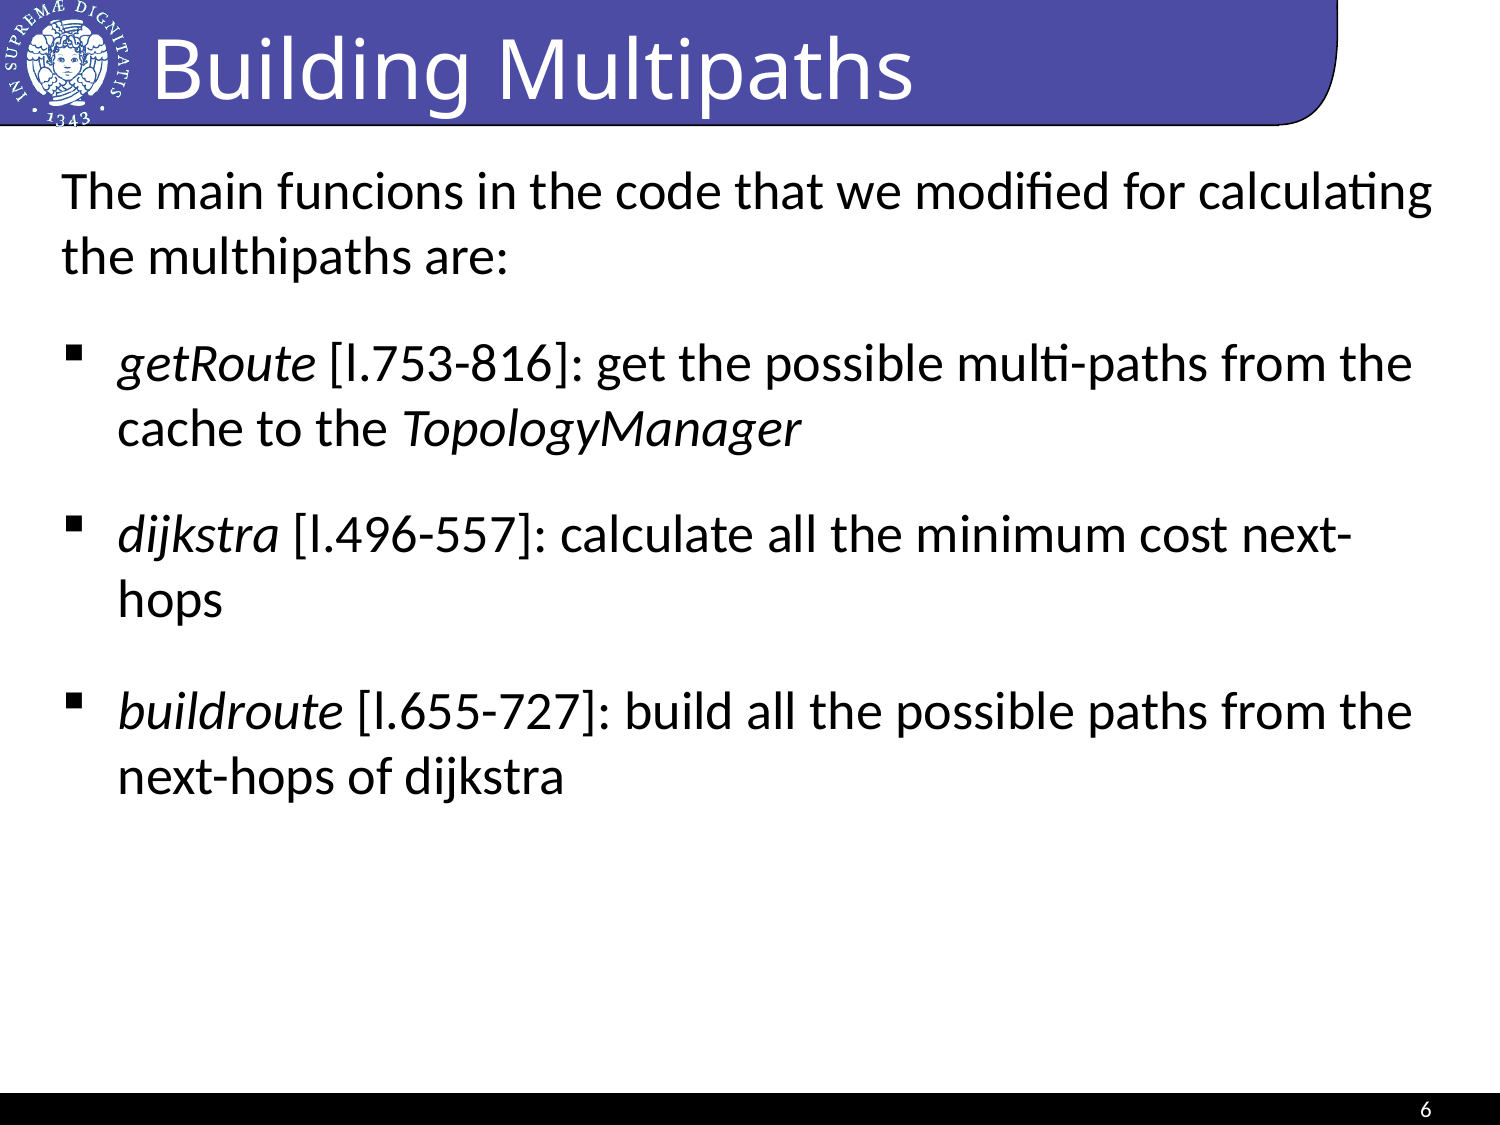

Building Multipaths
The main funcions in the code that we modified for calculating the multhipaths are:
getRoute [l.753-816]: get the possible multi-paths from the cache to the TopologyManager
dijkstra [l.496-557]: calculate all the minimum cost next-hops
buildroute [l.655-727]: build all the possible paths from the next-hops of dijkstra